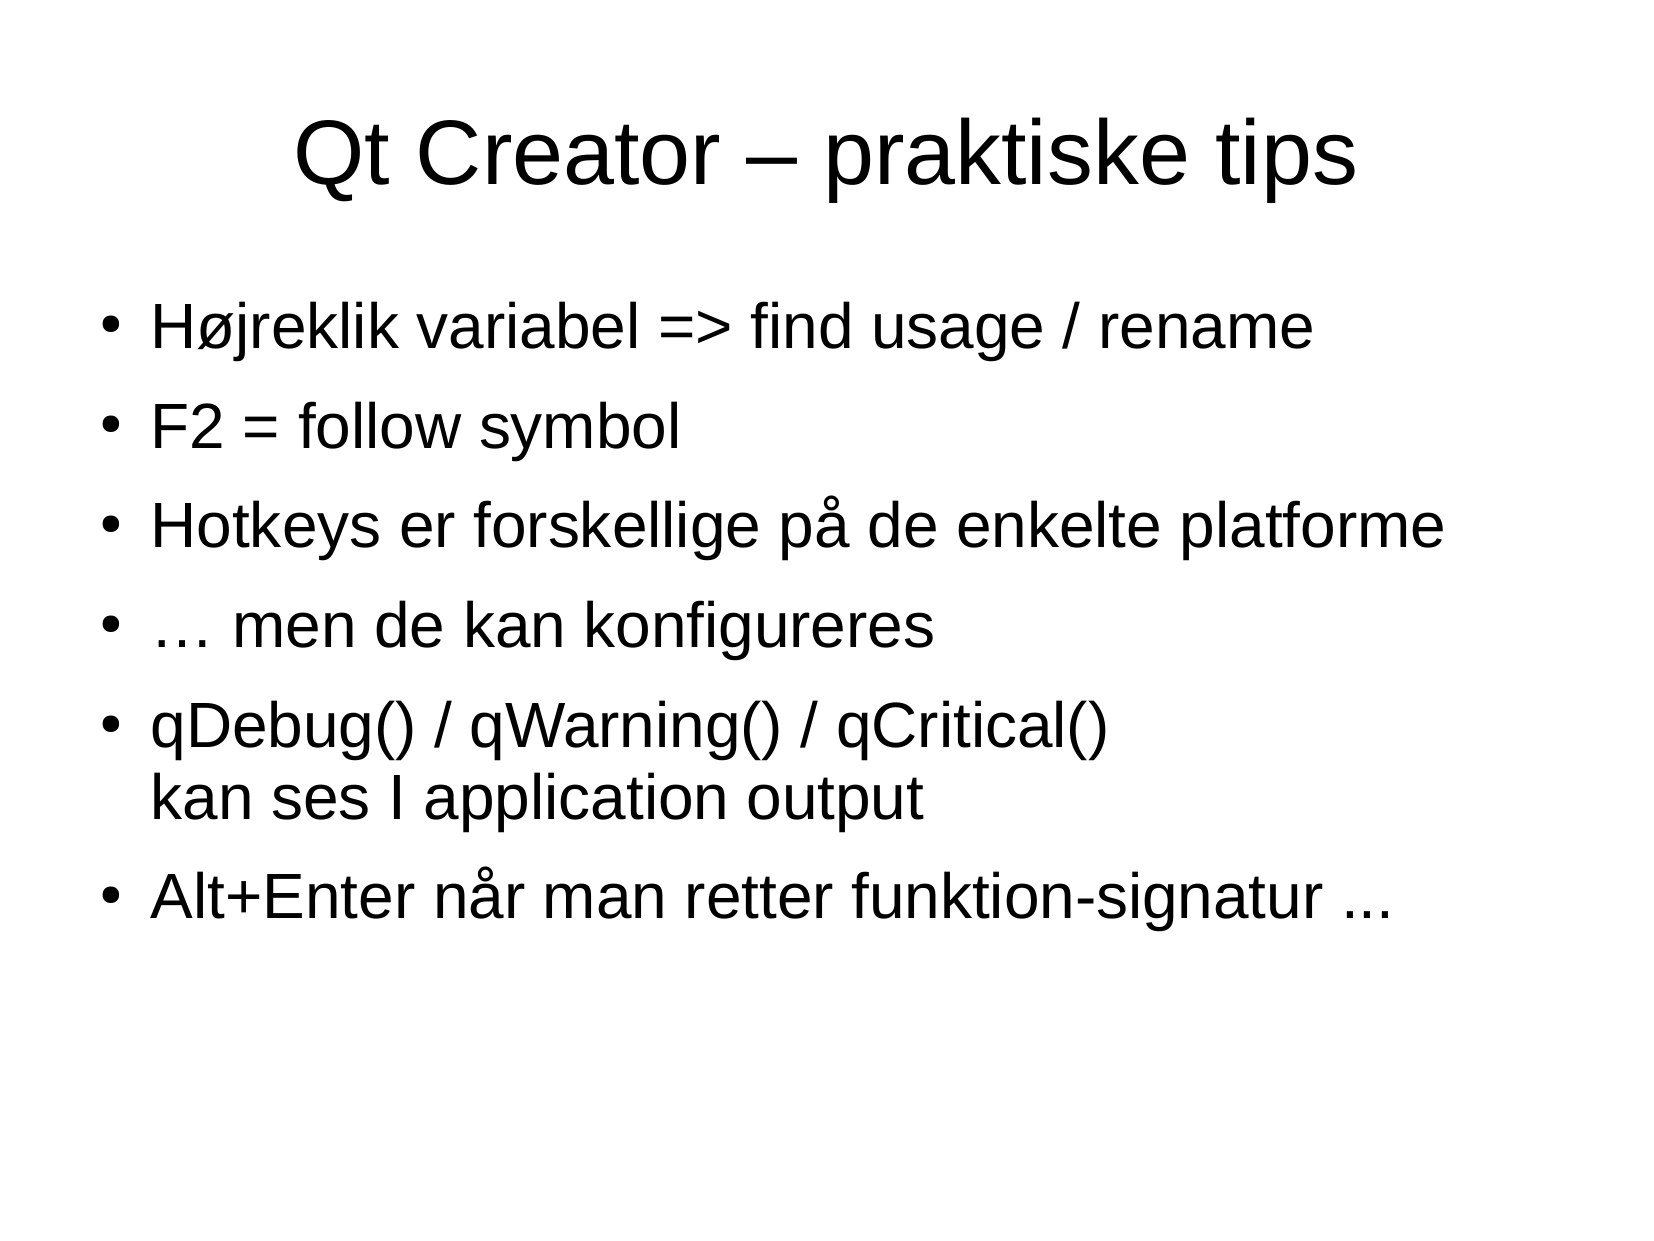

# Qt Creator – praktiske tips
Højreklik variabel => find usage / rename
F2 = follow symbol
Hotkeys er forskellige på de enkelte platforme
… men de kan konfigureres
qDebug() / qWarning() / qCritical()
kan ses I application output
Alt+Enter når man retter funktion-signatur ...